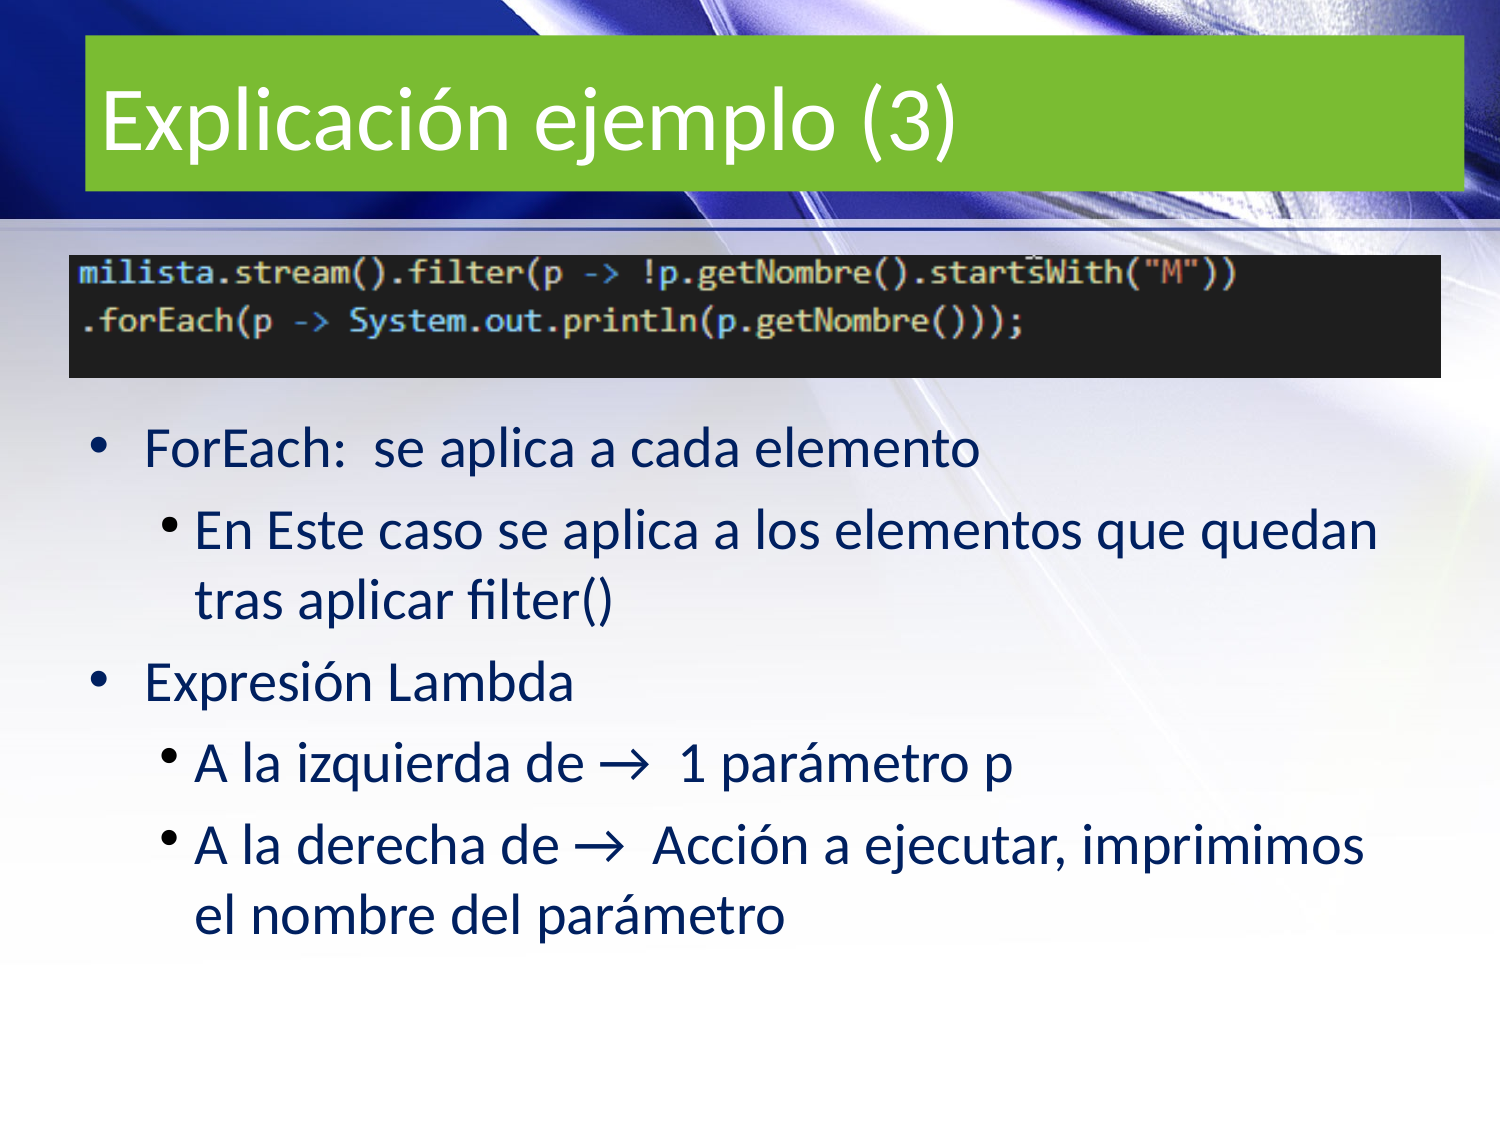

Explicación ejemplo (3)
ForEach: se aplica a cada elemento
En Este caso se aplica a los elementos que quedan tras aplicar filter()
Expresión Lambda
A la izquierda de → 1 parámetro p
A la derecha de → Acción a ejecutar, imprimimos el nombre del parámetro